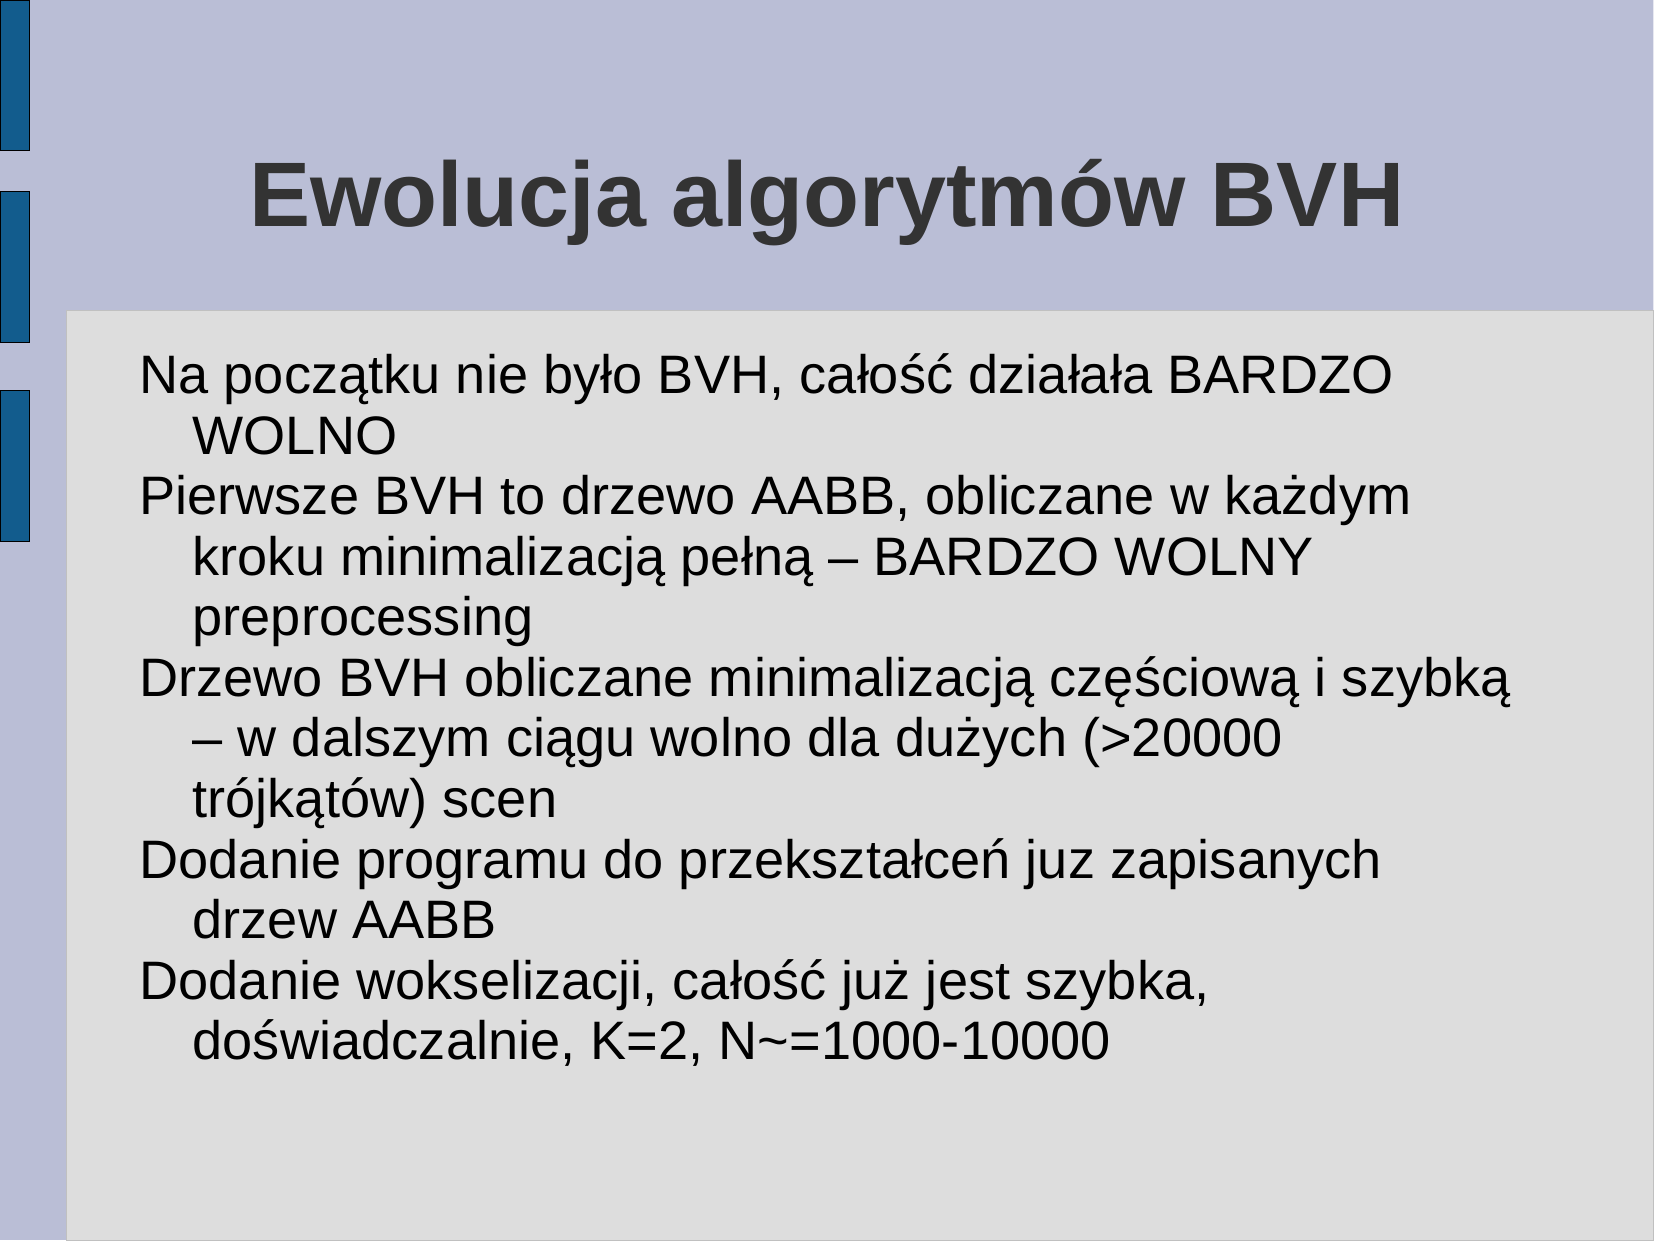

# Ewolucja algorytmów BVH
Na początku nie było BVH, całość działała BARDZO WOLNO
Pierwsze BVH to drzewo AABB, obliczane w każdym kroku minimalizacją pełną – BARDZO WOLNY preprocessing
Drzewo BVH obliczane minimalizacją częściową i szybką – w dalszym ciągu wolno dla dużych (>20000 trójkątów) scen
Dodanie programu do przekształceń juz zapisanych drzew AABB
Dodanie wokselizacji, całość już jest szybka, doświadczalnie, K=2, N~=1000-10000